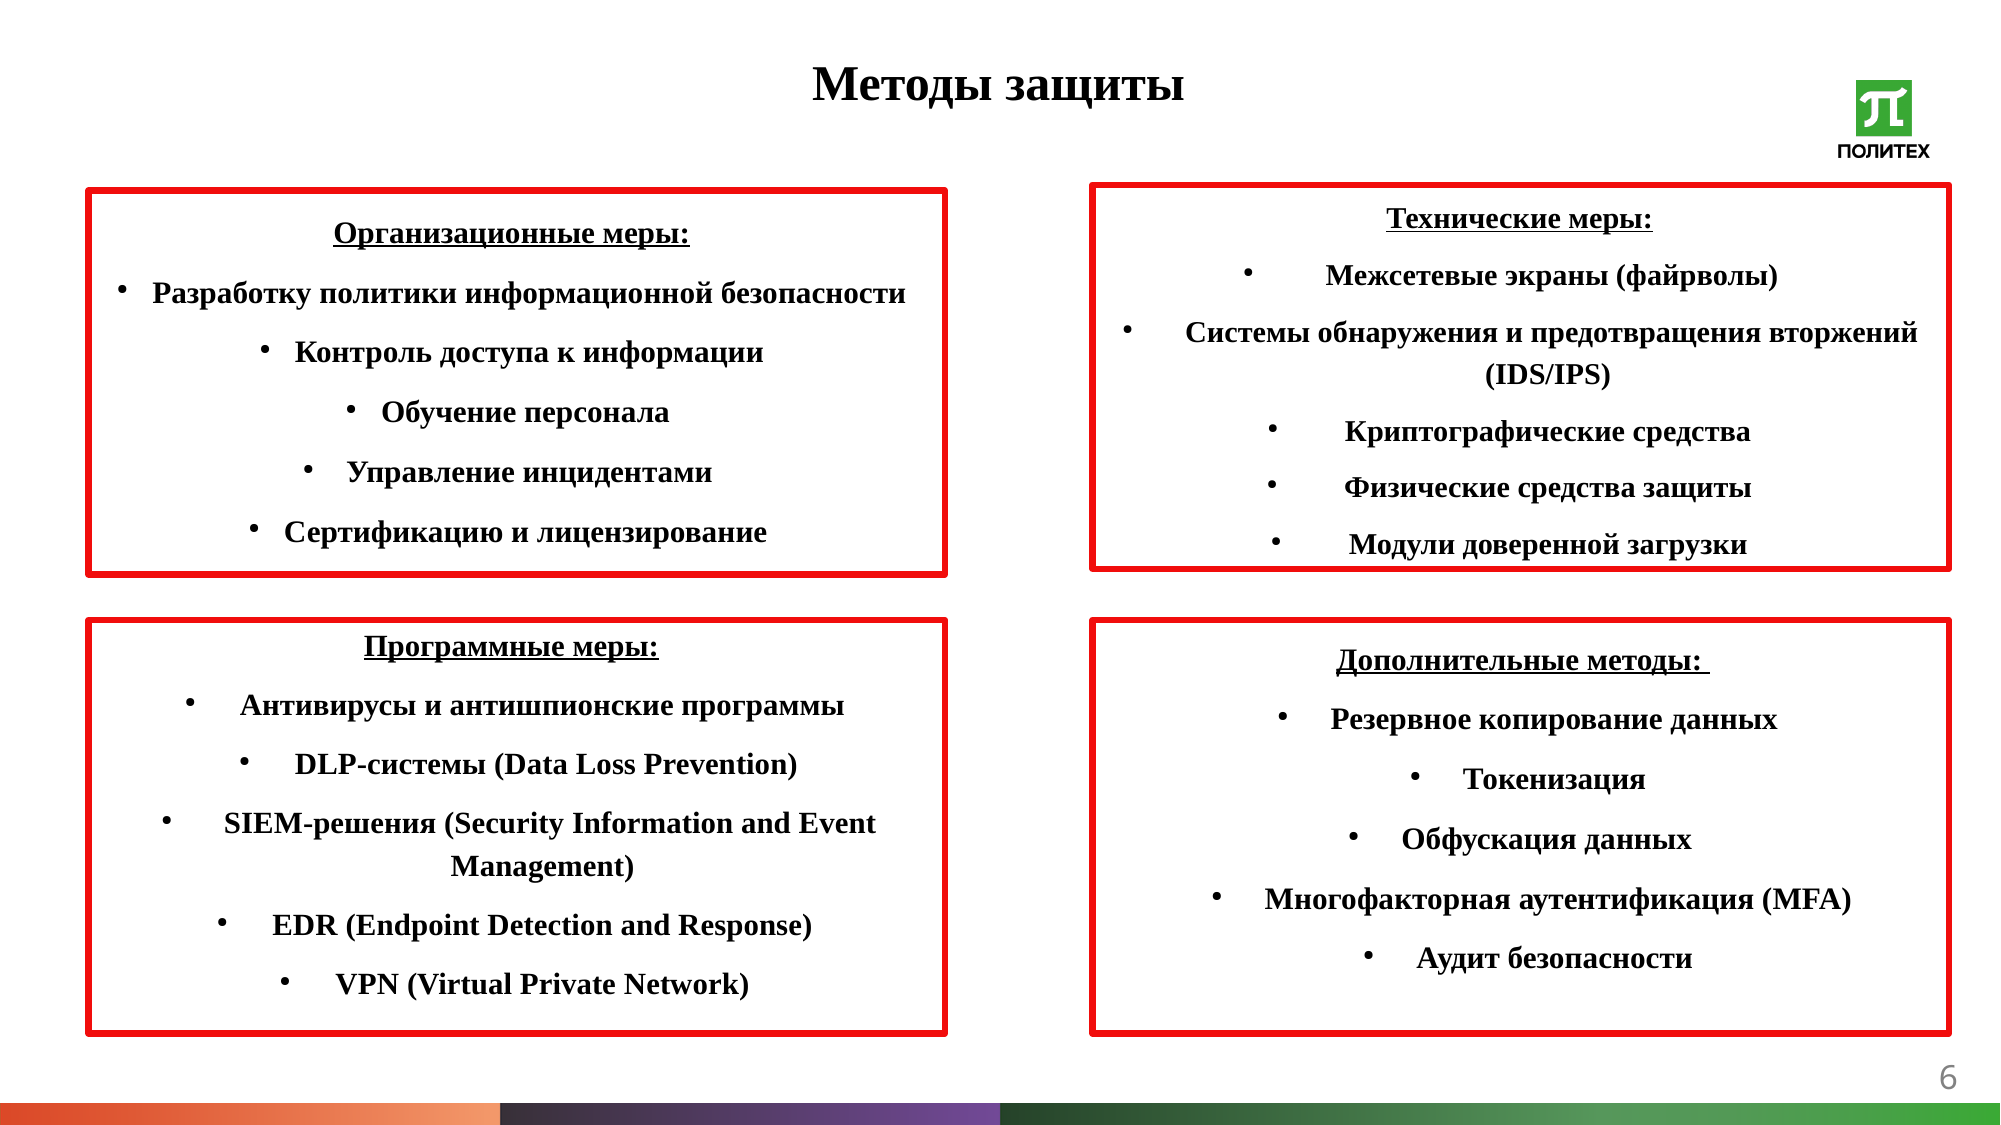

Методы защиты
Технические меры:
 Межсетевые экраны (файрволы)
Системы обнаружения и предотвращения вторжений (IDS/IPS)
Криптографические средства
Физические средства защиты
Модули доверенной загрузки
# Организационные меры:
Разработку политики информационной безопасности
Контроль доступа к информации
Обучение персонала
 Управление инцидентами
Сертификацию и лицензирование
Программные меры:
Антивирусы и антишпионские программы
DLP-системы (Data Loss Prevention)
 SIEM-решения (Security Information and Event Management)
EDR (Endpoint Detection and Response)
VPN (Virtual Private Network)
Дополнительные методы:
Резервное копирование данных
Токенизация
Обфускация данных
Многофакторная аутентификация (MFA)
Аудит безопасности
6